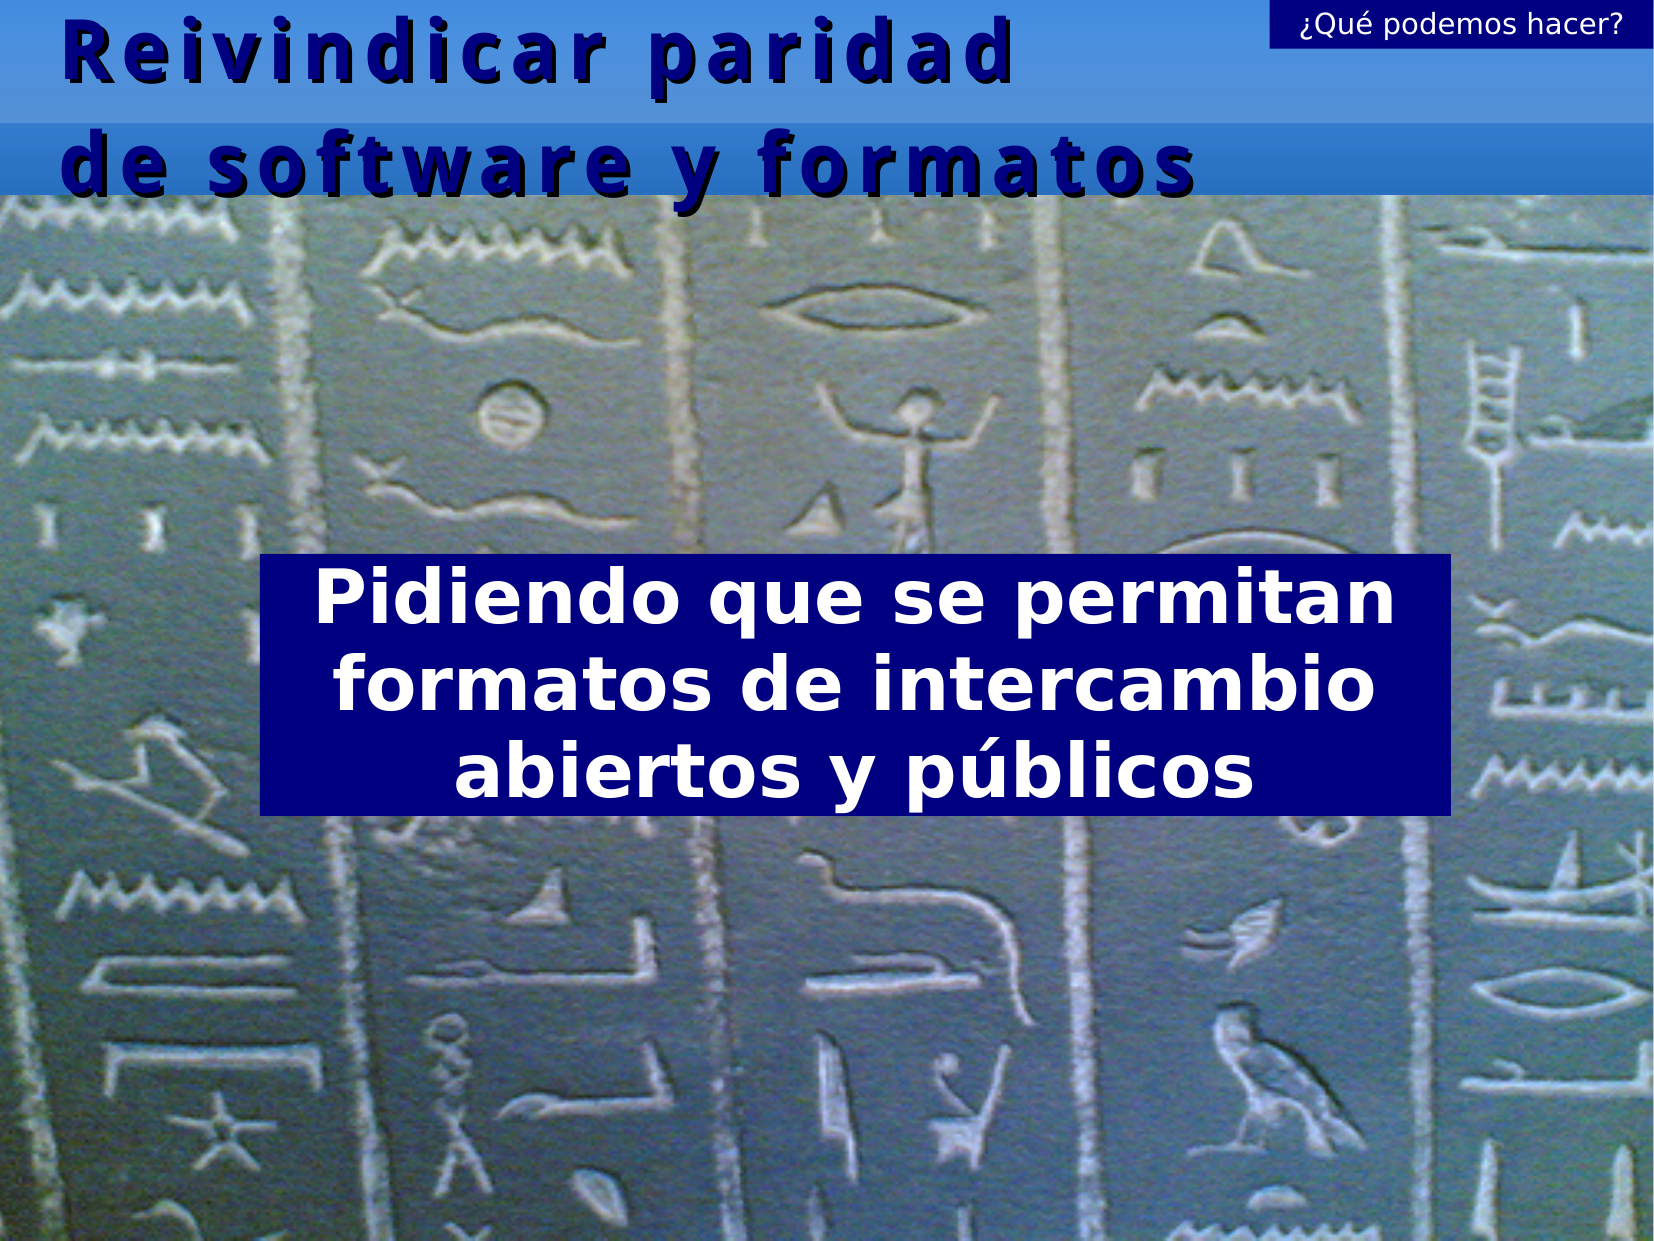

# Reivindicar paridad de software y formatos
¿Qué podemos hacer?
Pidiendo que se permitan
formatos de intercambio abiertos y públicos